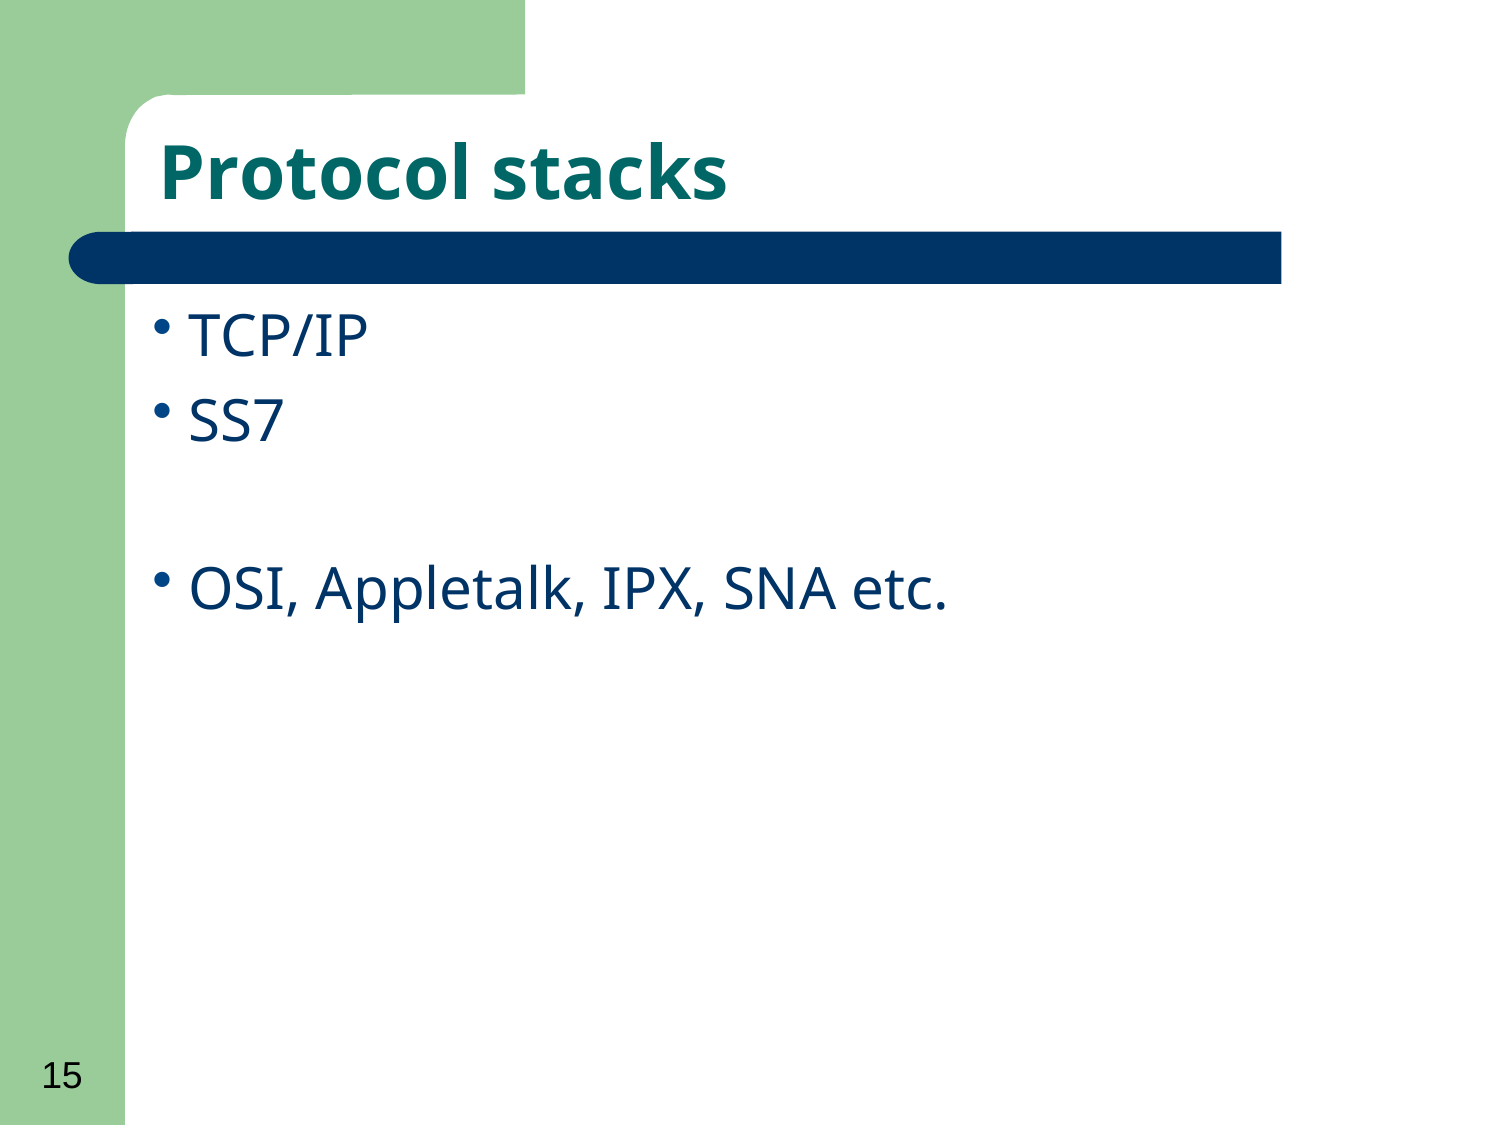

# Protocol stacks
 TCP/IP
 SS7
 OSI, Appletalk, IPX, SNA etc.
15